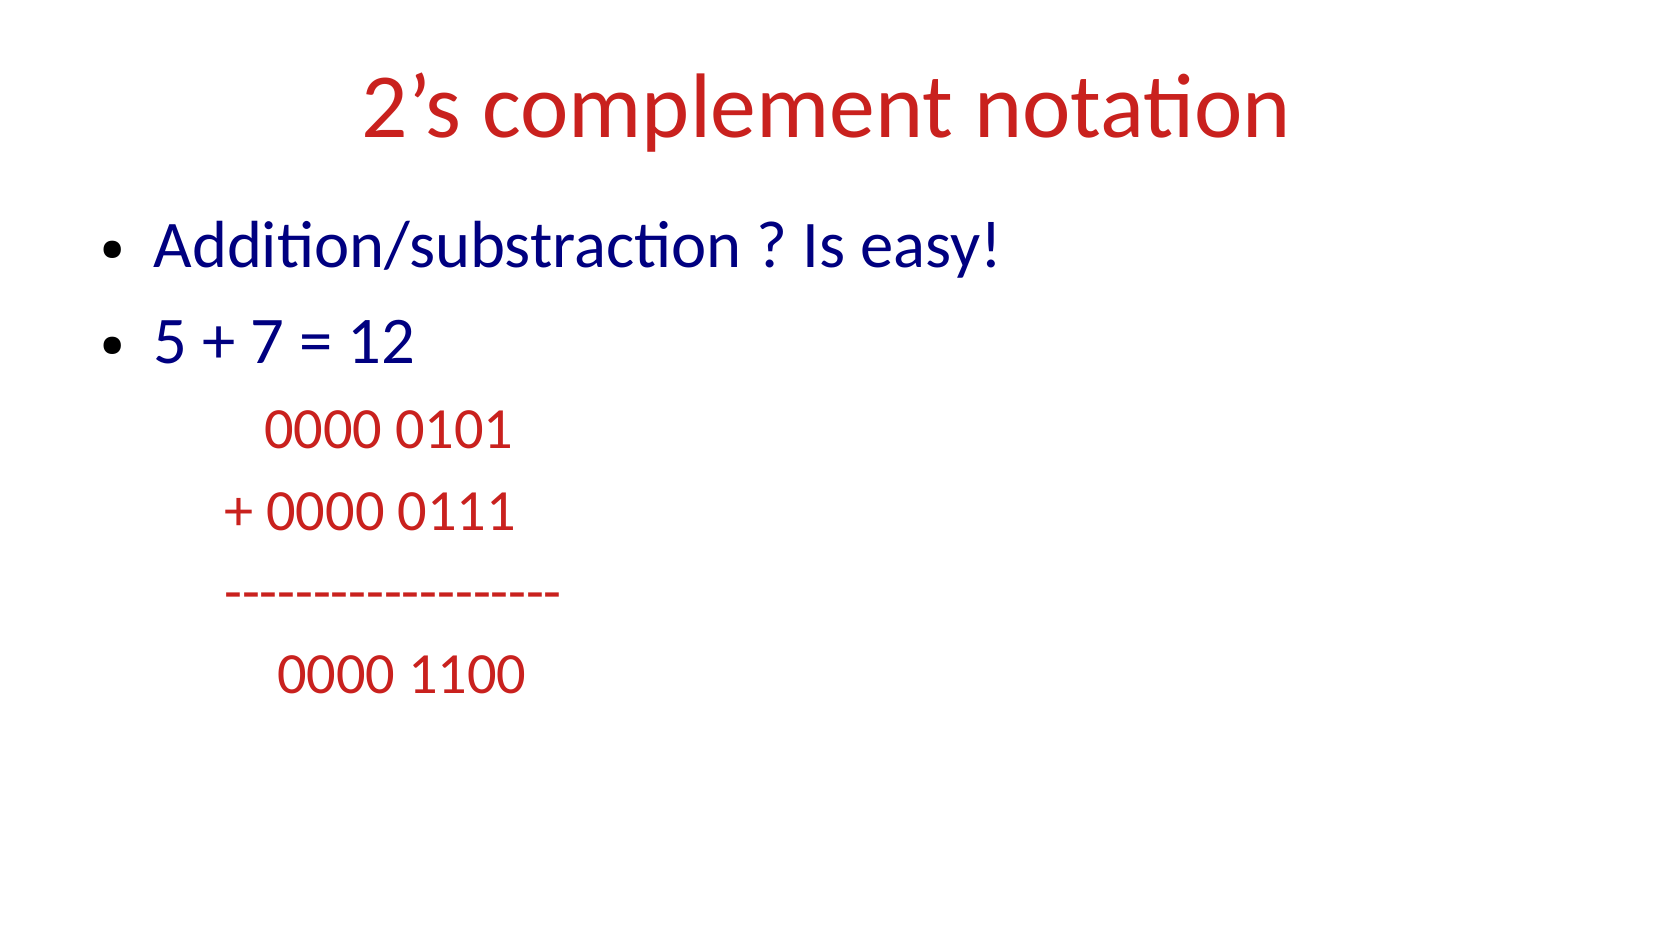

# 2’s complement notation
Addition/substraction ? Is easy!
5 + 7 = 12
 0000 0101
+ 0000 0111
-------------------
 0000 1100